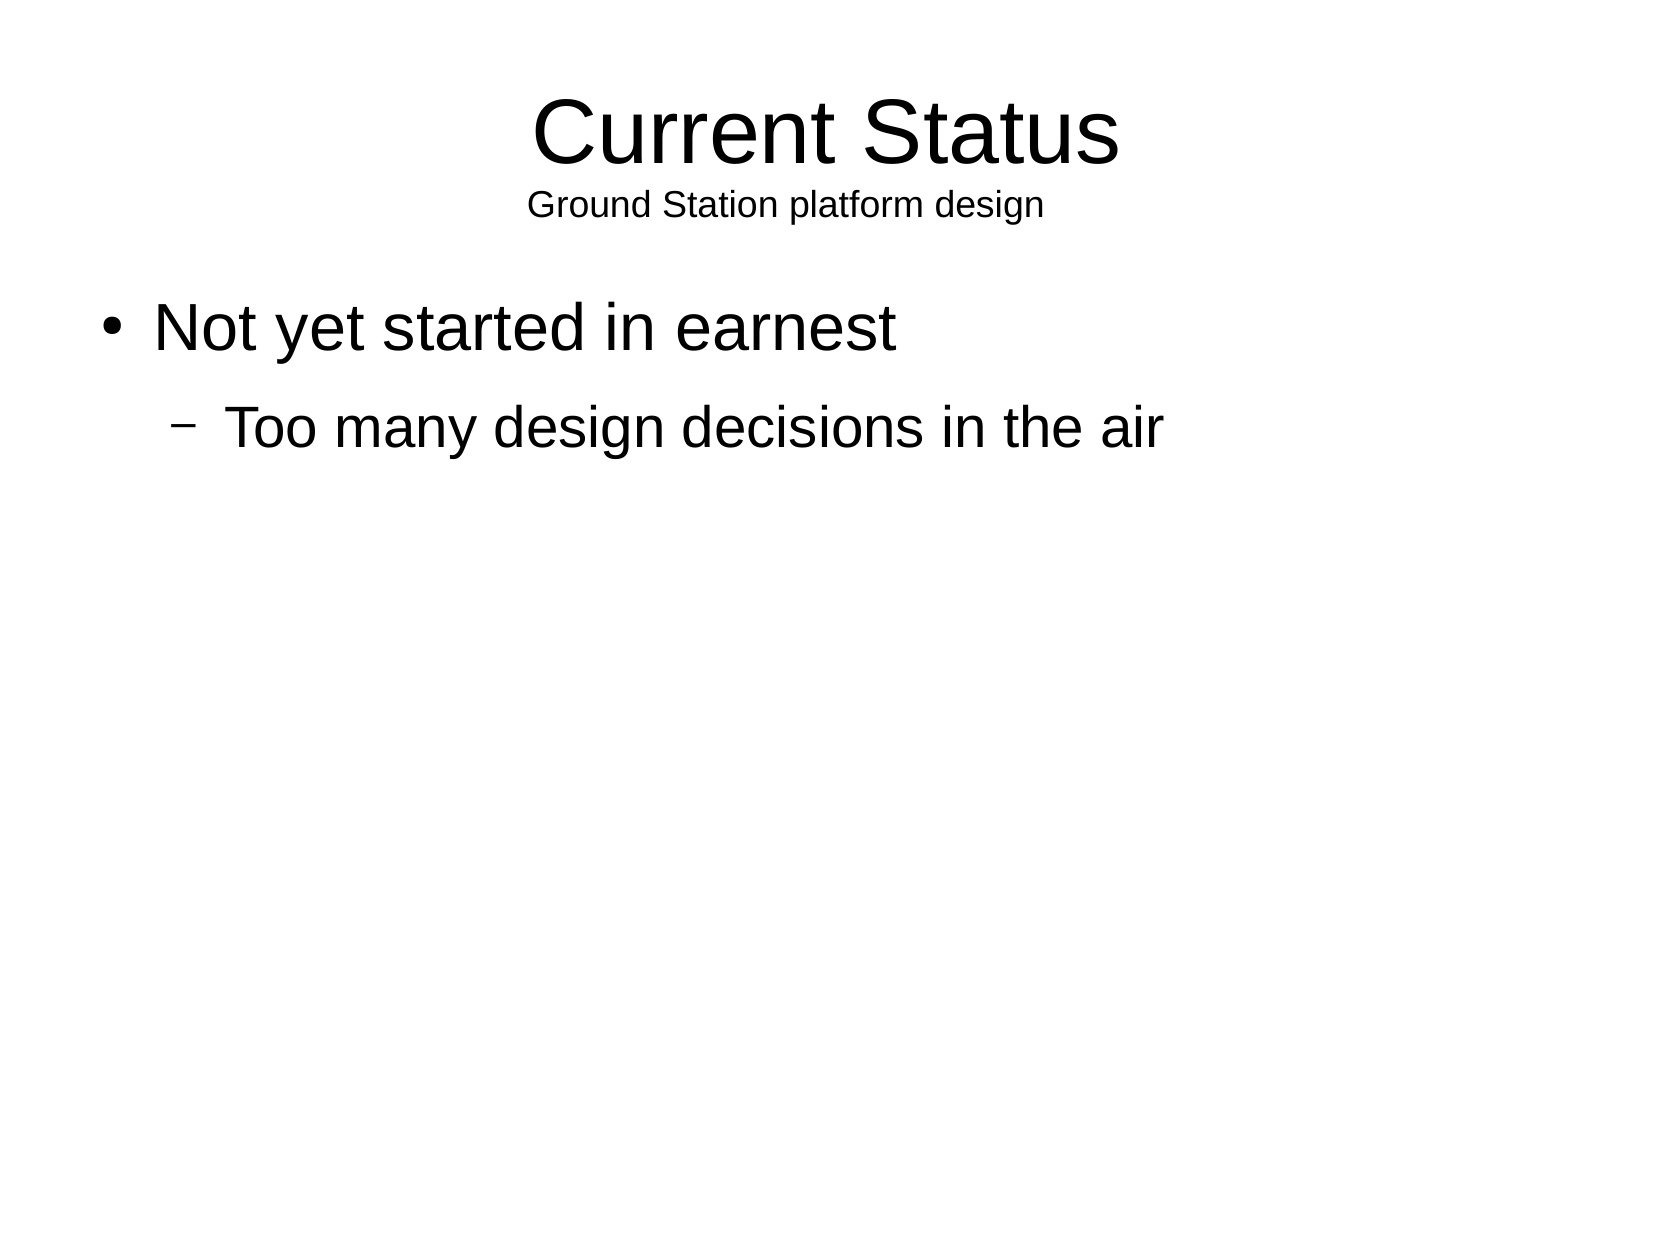

# Current Status Ground Station platform design
Not yet started in earnest
Too many design decisions in the air